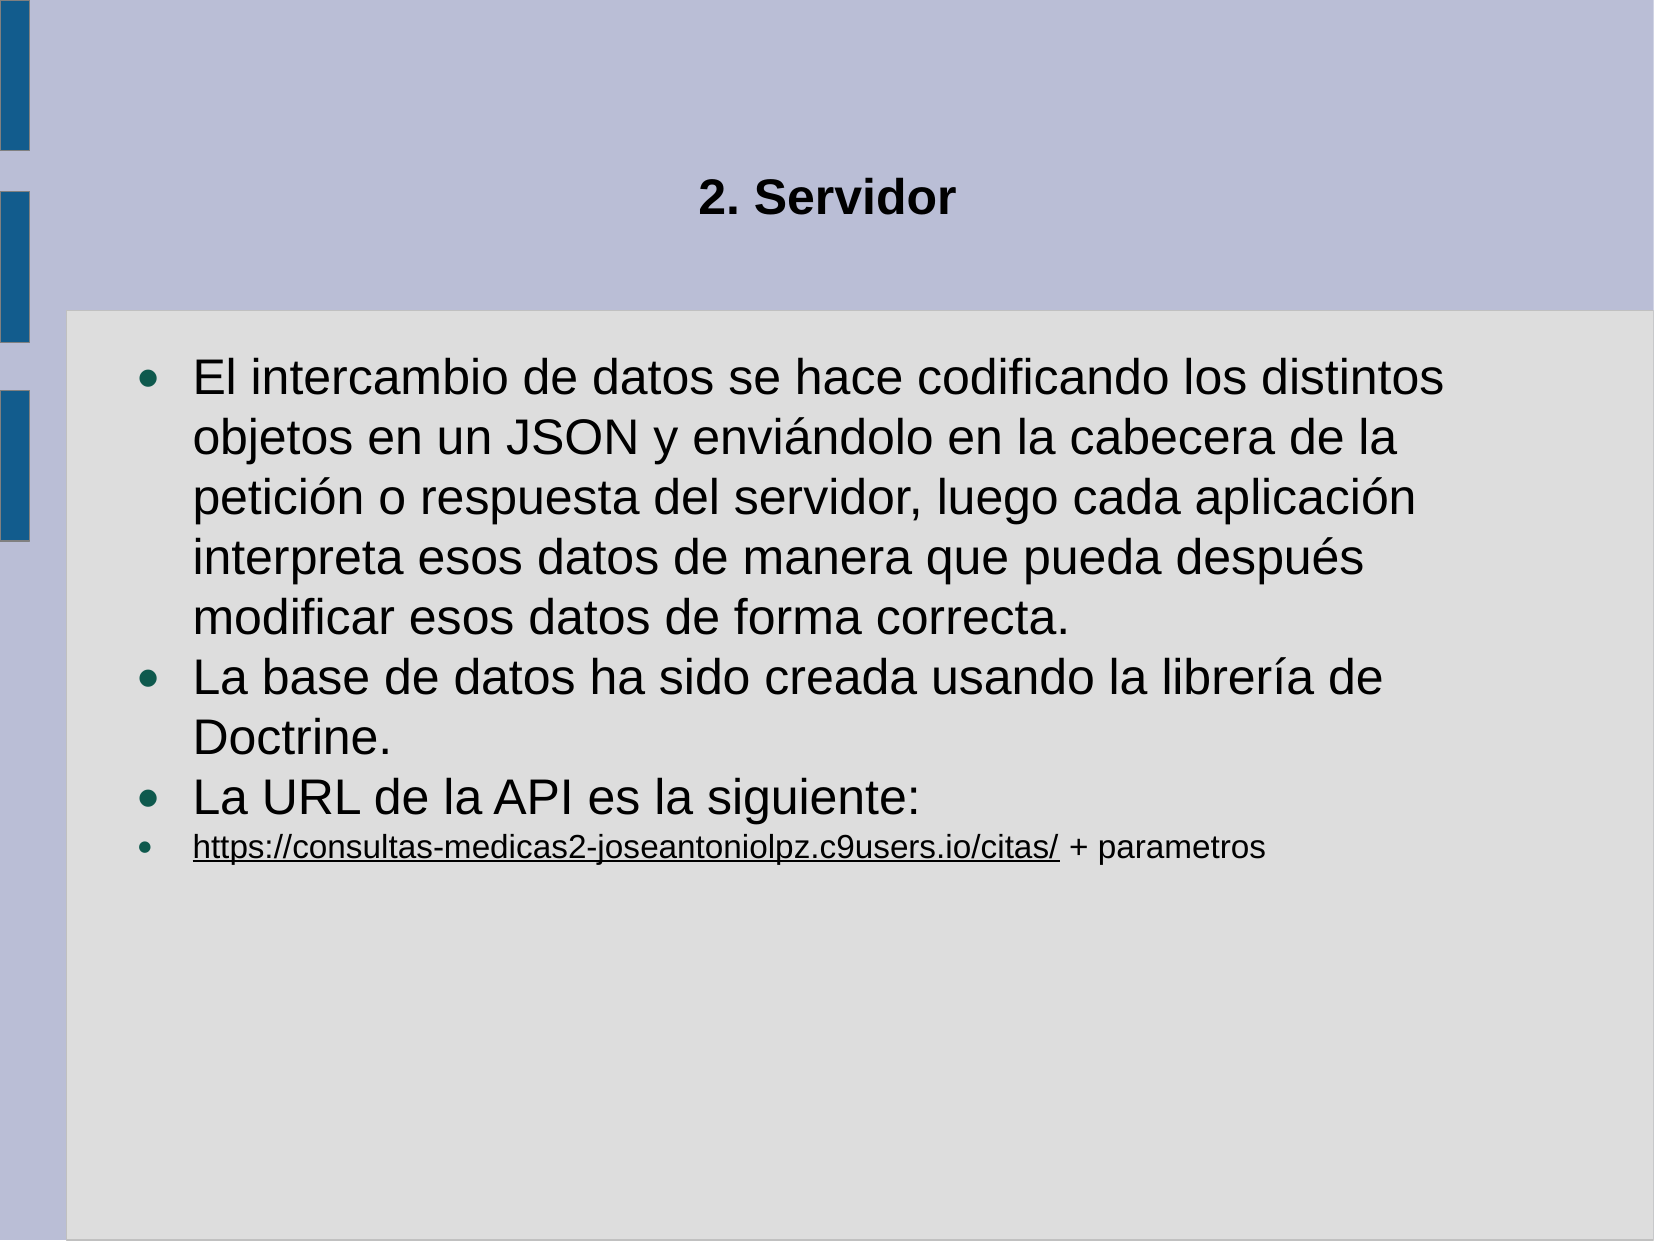

2. Servidor
El intercambio de datos se hace codificando los distintos objetos en un JSON y enviándolo en la cabecera de la petición o respuesta del servidor, luego cada aplicación interpreta esos datos de manera que pueda después modificar esos datos de forma correcta.
La base de datos ha sido creada usando la librería de Doctrine.
La URL de la API es la siguiente:
https://consultas-medicas2-joseantoniolpz.c9users.io/citas/ + parametros